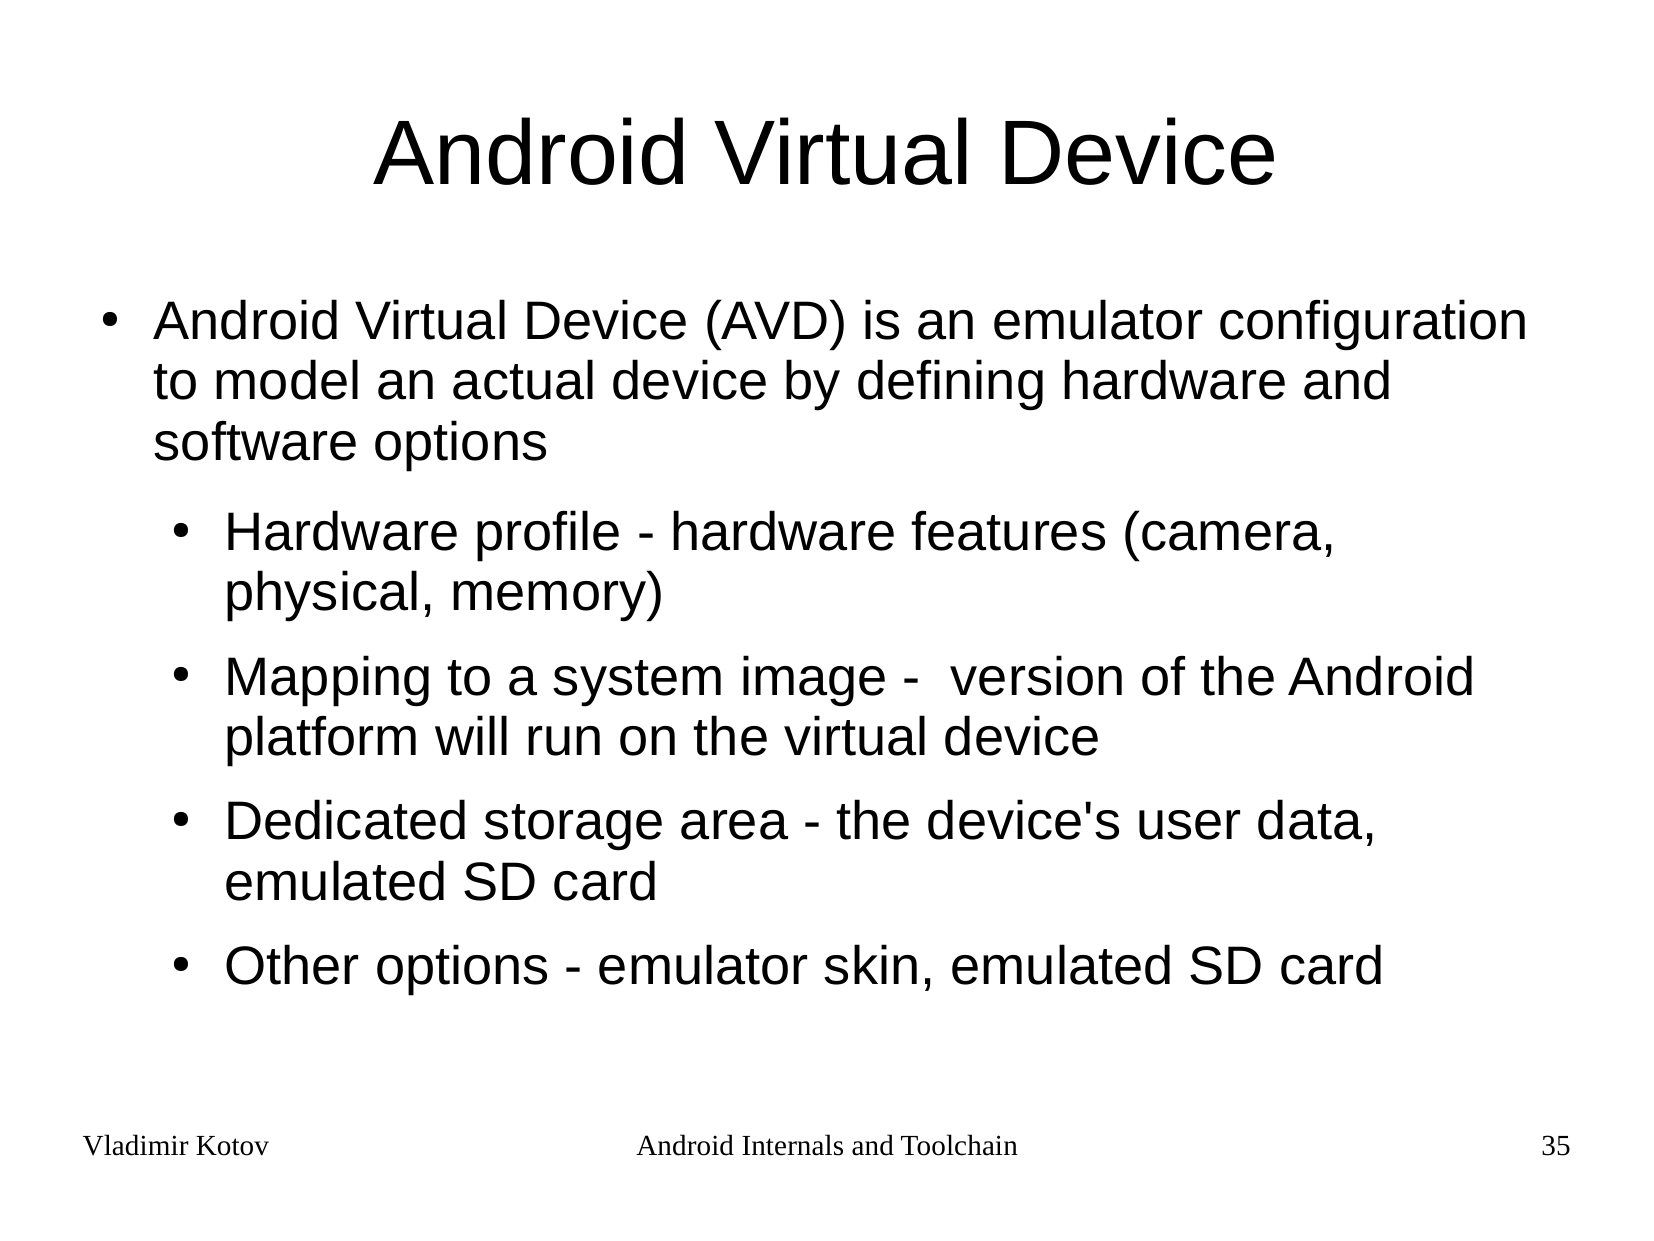

# Android Virtual Device
Android Virtual Device (AVD) is an emulator configuration to model an actual device by defining hardware and software options
Hardware profile - hardware features (camera, physical, memory)
Mapping to a system image - version of the Android platform will run on the virtual device
Dedicated storage area - the device's user data, emulated SD card
Other options - emulator skin, emulated SD card
Vladimir Kotov
Android Internals and Toolchain
35